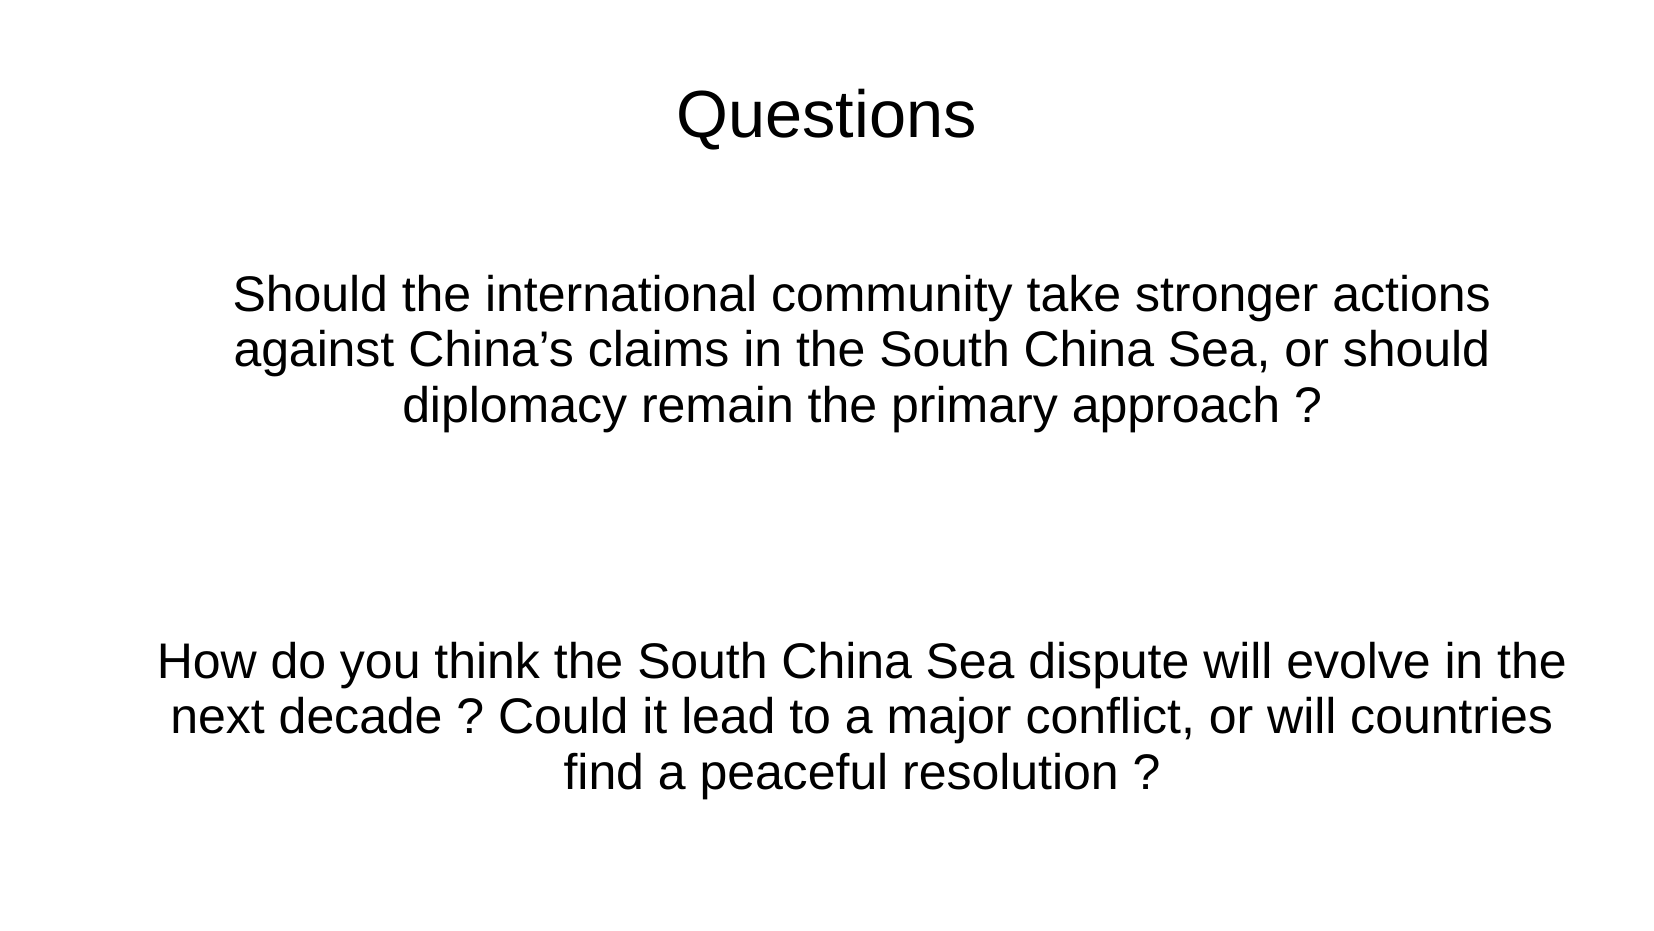

# Questions
Should the international community take stronger actions against China’s claims in the South China Sea, or should diplomacy remain the primary approach ?
How do you think the South China Sea dispute will evolve in the next decade ? Could it lead to a major conflict, or will countries find a peaceful resolution ?